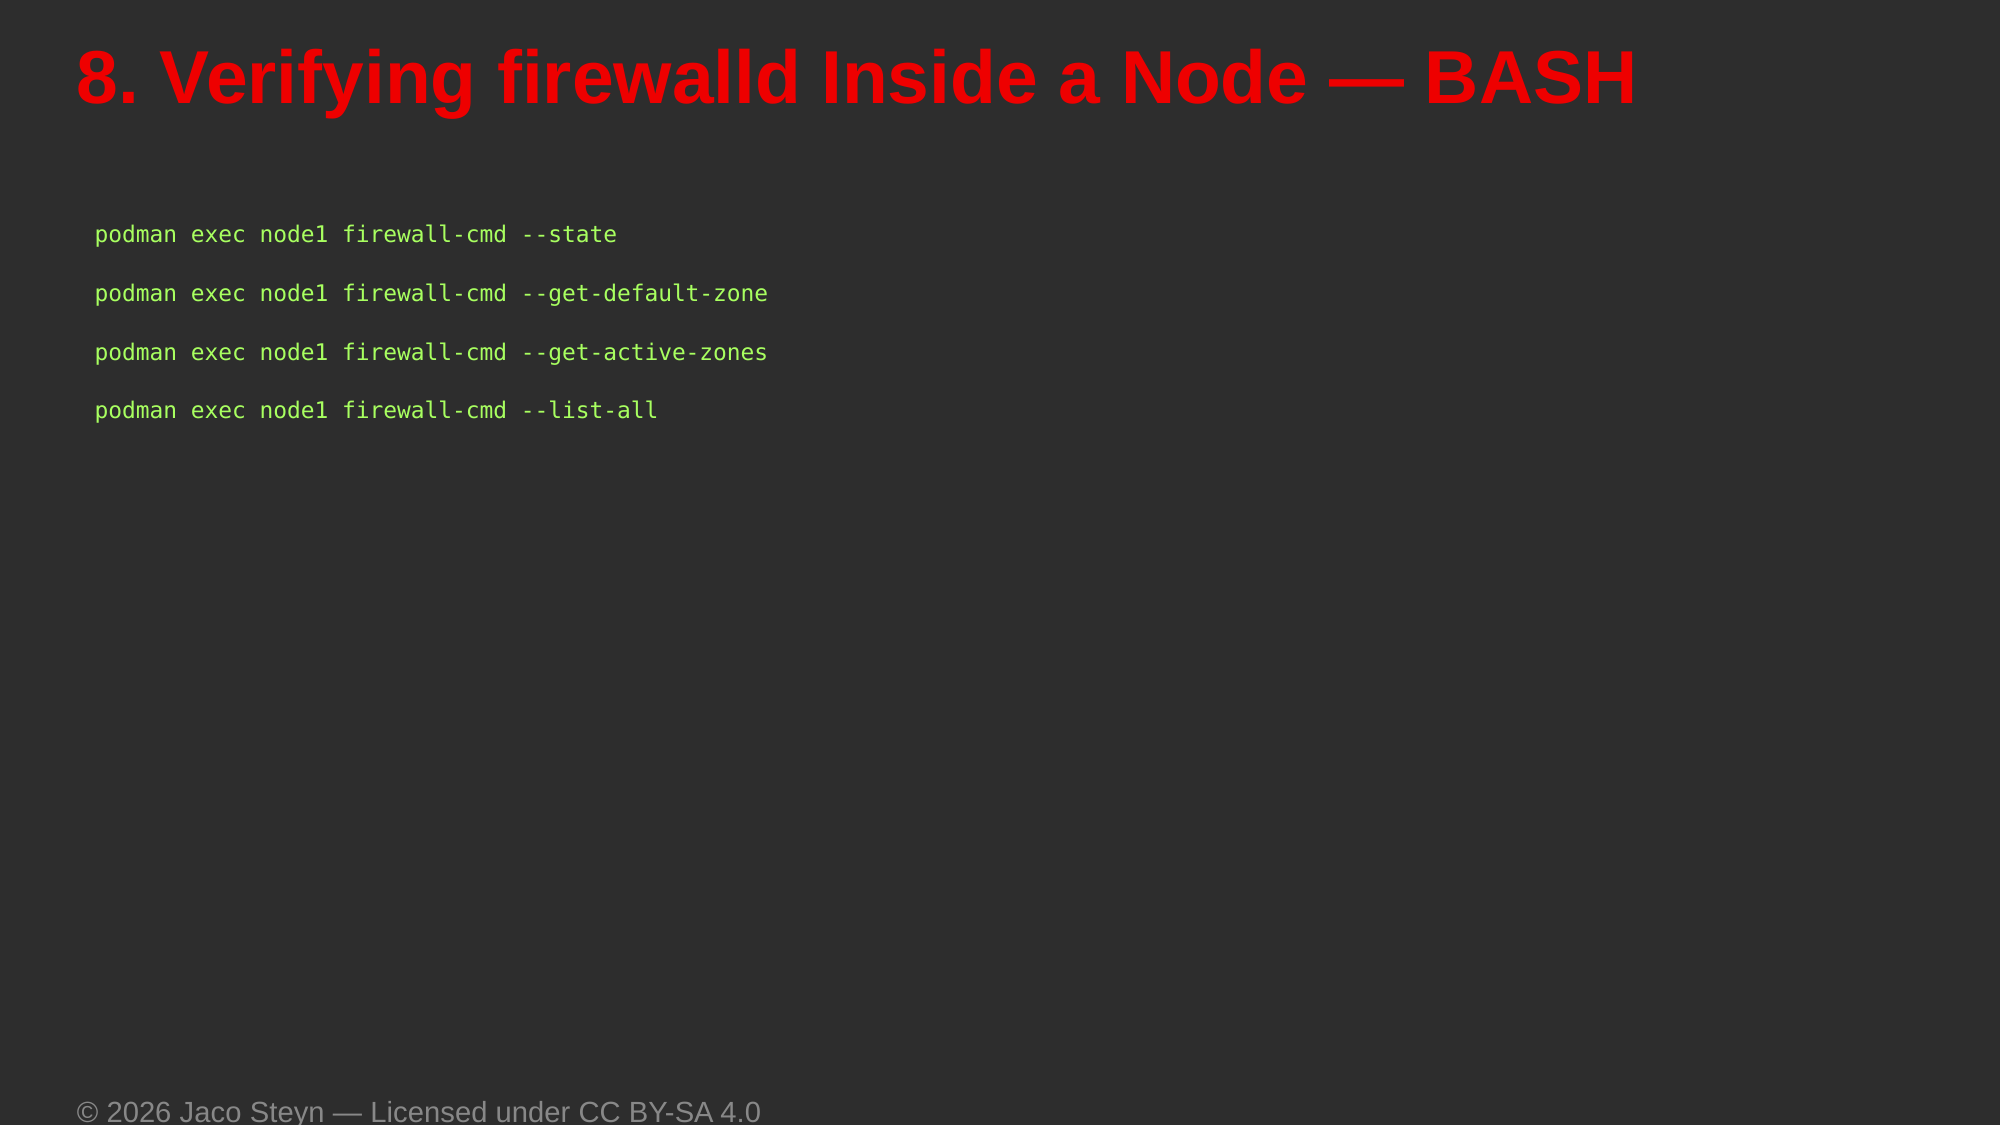

8. Verifying firewalld Inside a Node — BASH
podman exec node1 firewall-cmd --state
podman exec node1 firewall-cmd --get-default-zone
podman exec node1 firewall-cmd --get-active-zones
podman exec node1 firewall-cmd --list-all
© 2026 Jaco Steyn — Licensed under CC BY-SA 4.0